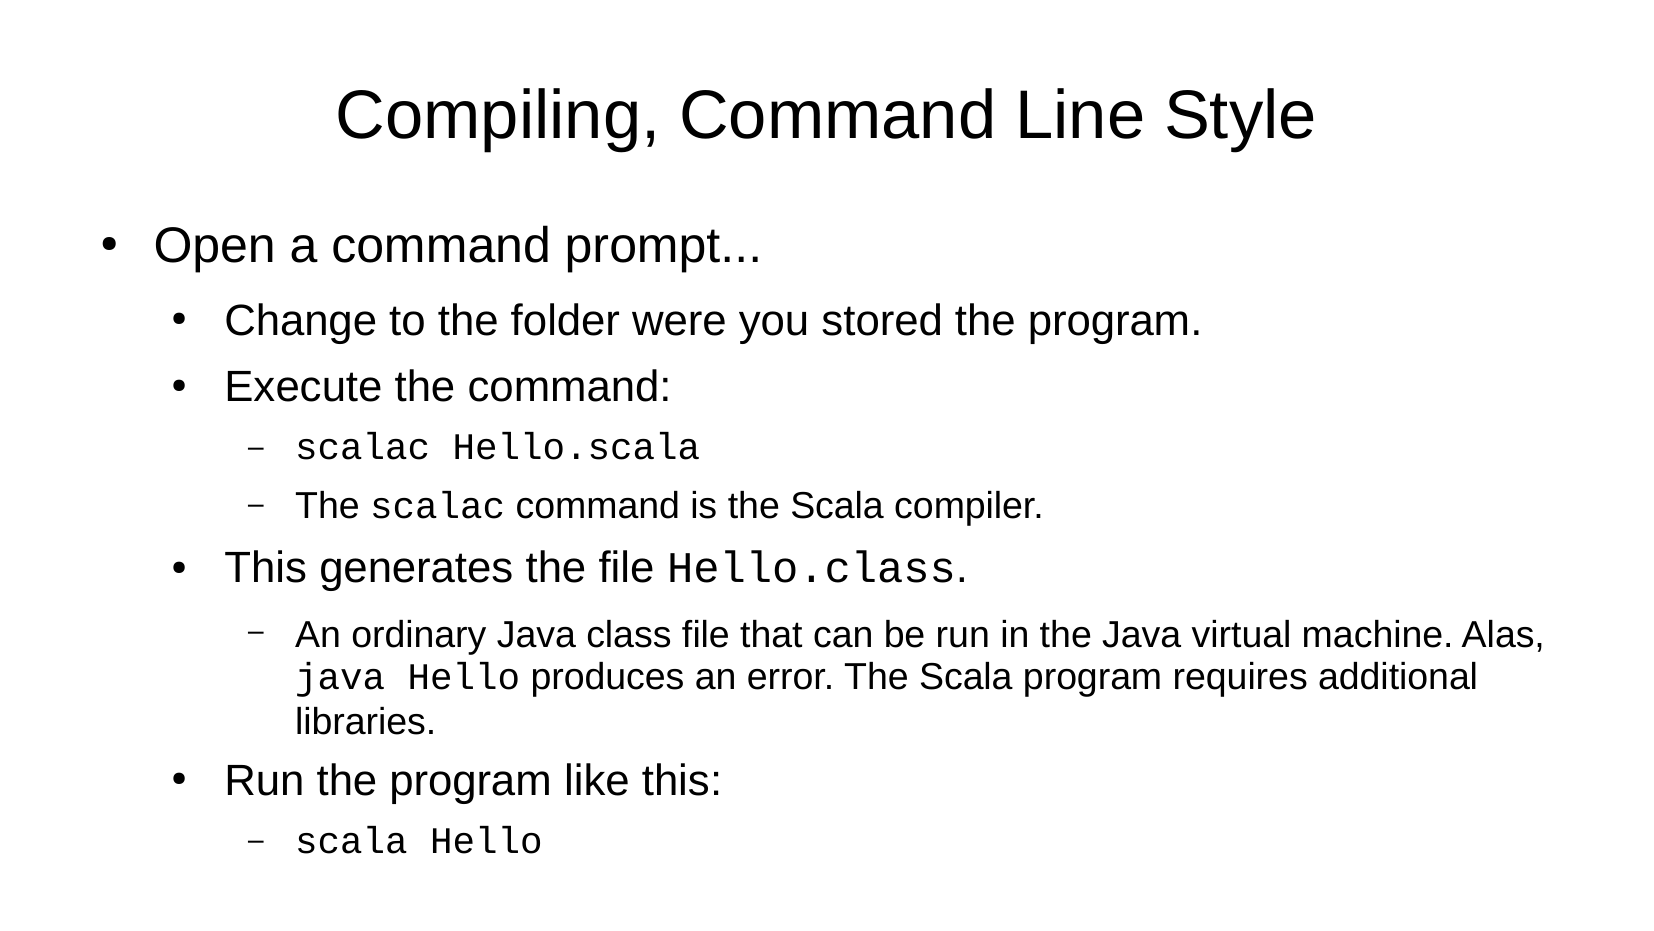

# Compiling, Command Line Style
Open a command prompt...
Change to the folder were you stored the program.
Execute the command:
scalac Hello.scala
The scalac command is the Scala compiler.
This generates the file Hello.class.
An ordinary Java class file that can be run in the Java virtual machine. Alas, java Hello produces an error. The Scala program requires additional libraries.
Run the program like this:
scala Hello